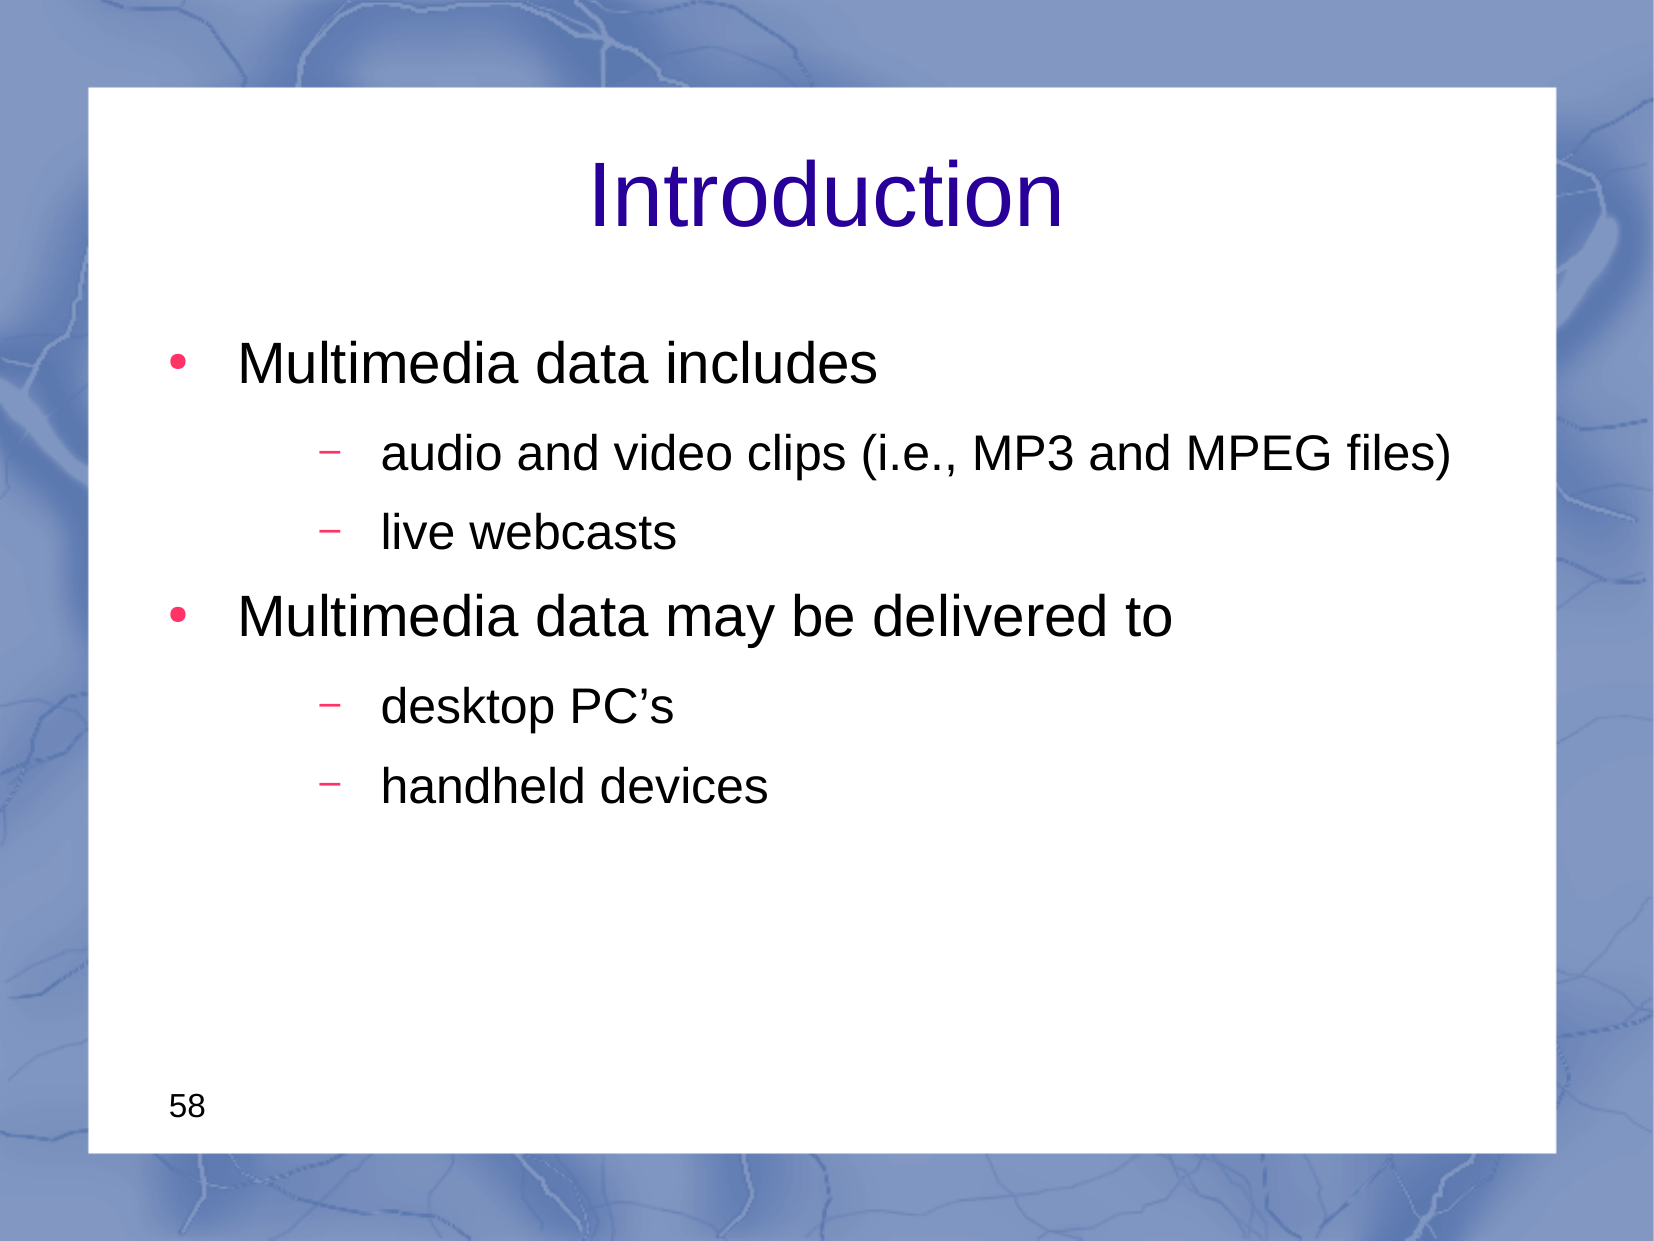

# Introduction
 Multimedia data includes
 audio and video clips (i.e., MP3 and MPEG files)
 live webcasts
 Multimedia data may be delivered to
 desktop PC’s
 handheld devices
58